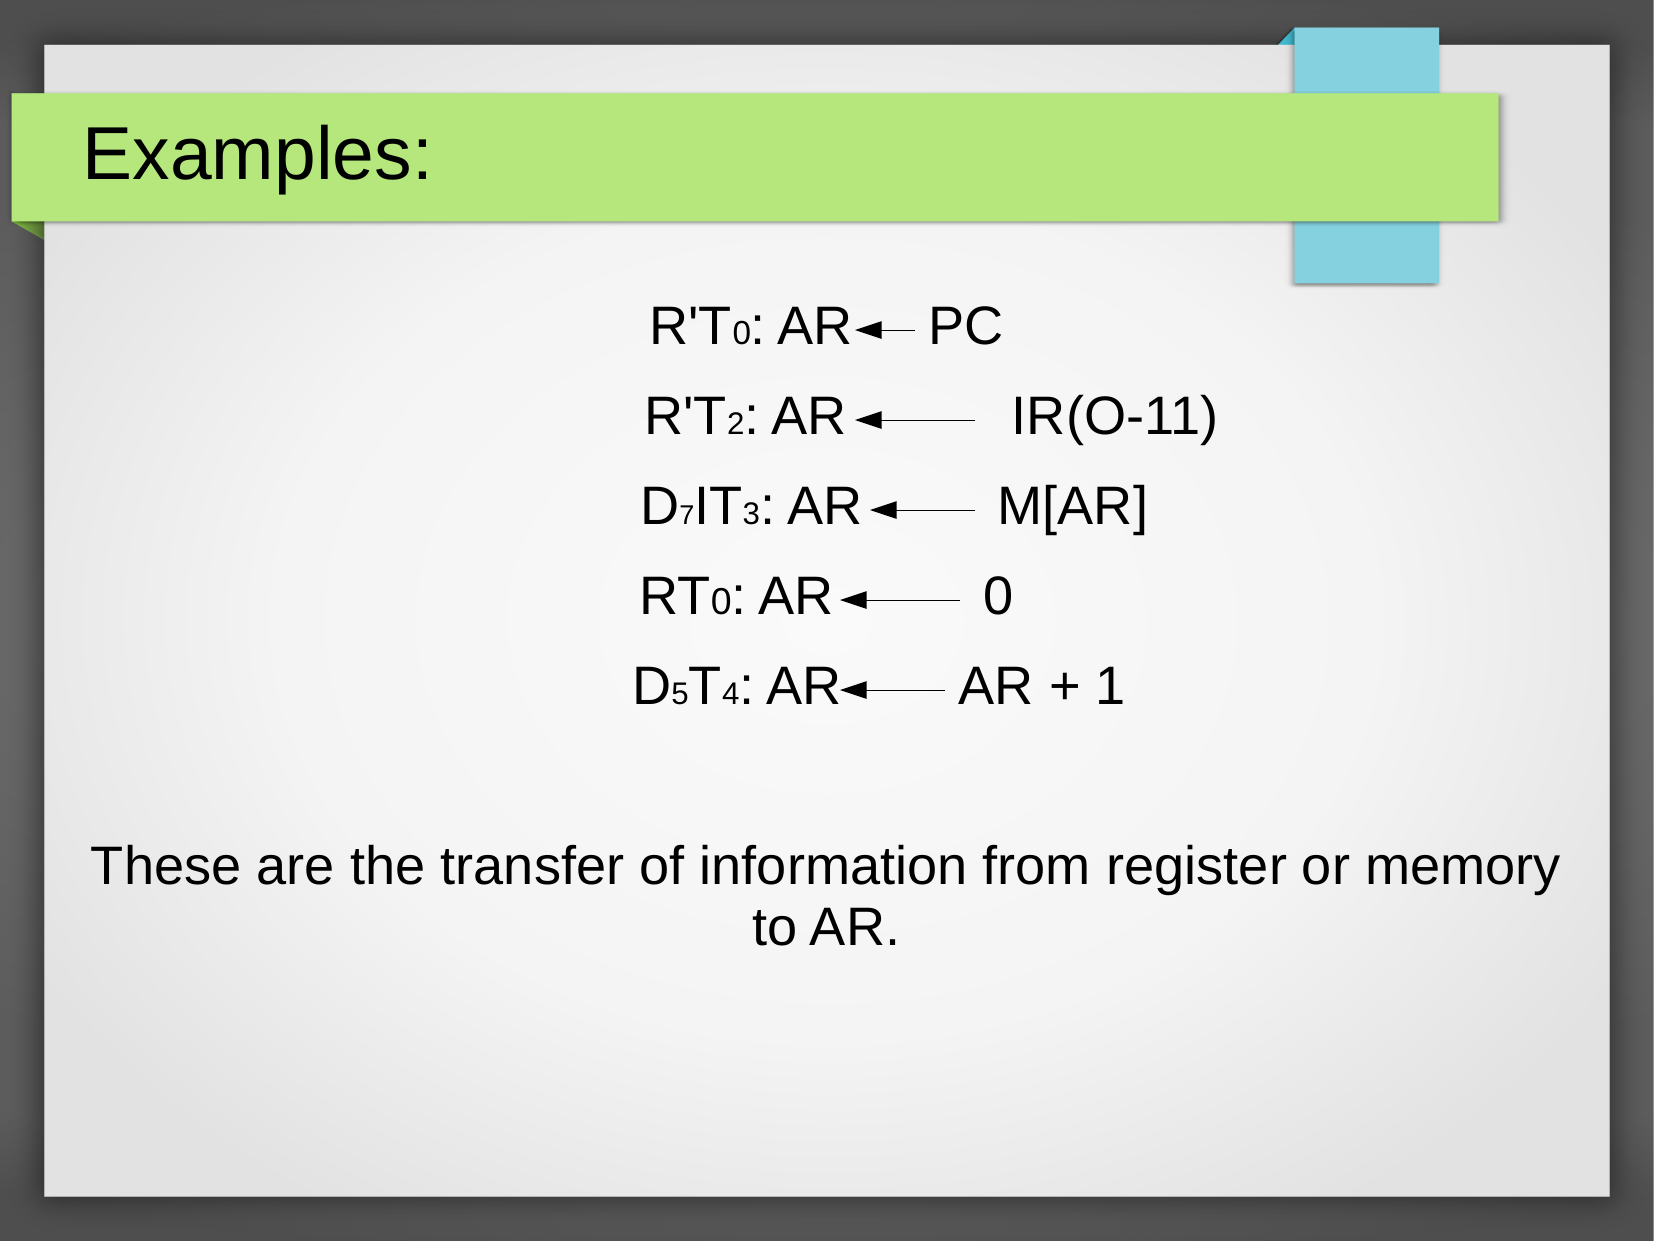

# Examples:
R'T0: AR PC
 R'T2: AR IR(O-11)
 D7IT3: AR M[AR]
RT0: AR 0
 D5T4: AR AR + 1
These are the transfer of information from register or memory to AR.